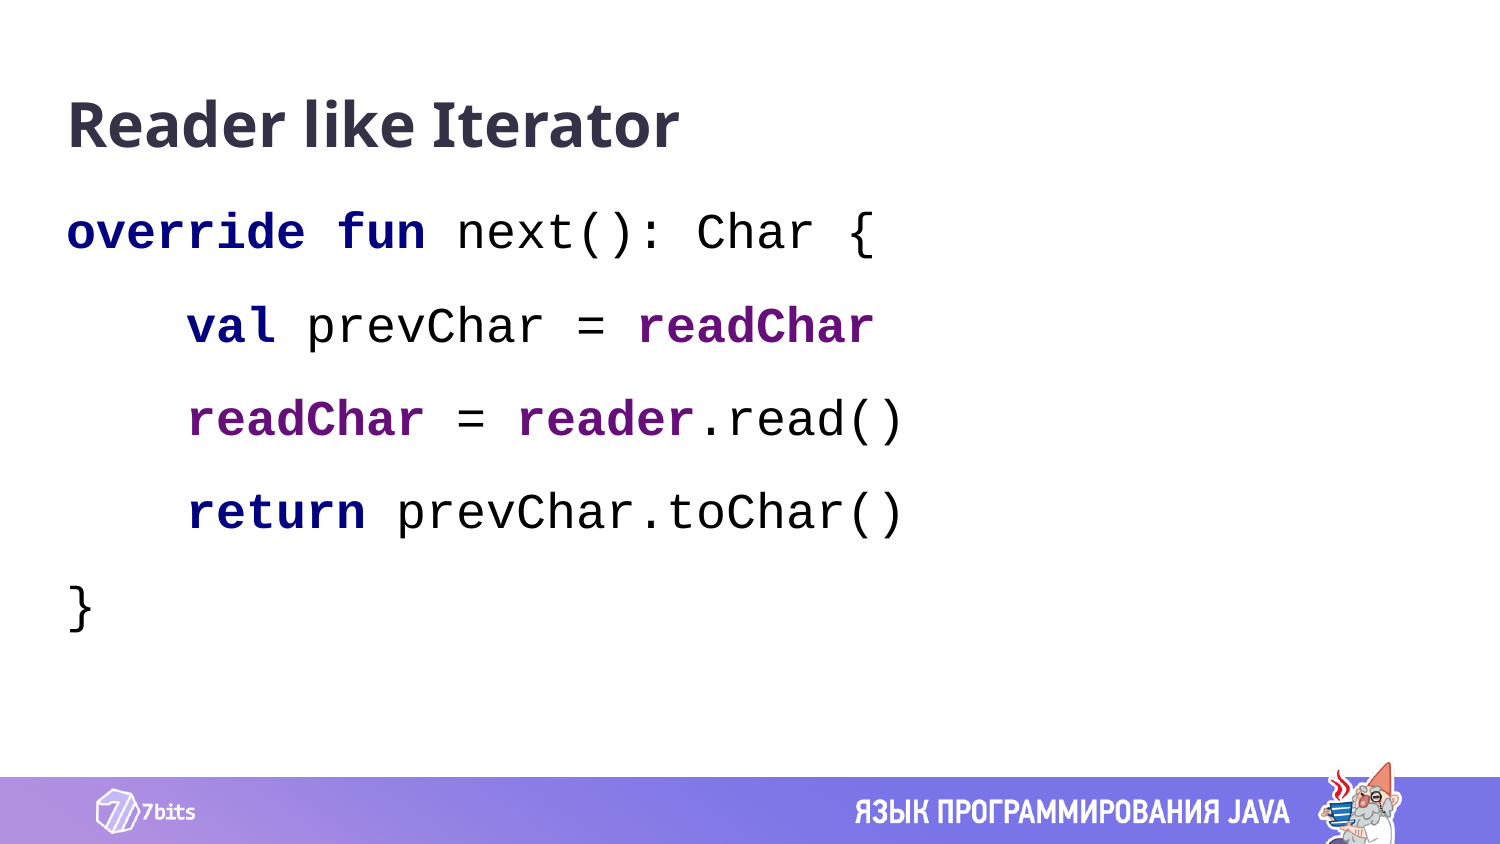

# Reader like Iterator
override fun next(): Char {
 val prevChar = readChar
 readChar = reader.read()
 return prevChar.toChar()
}